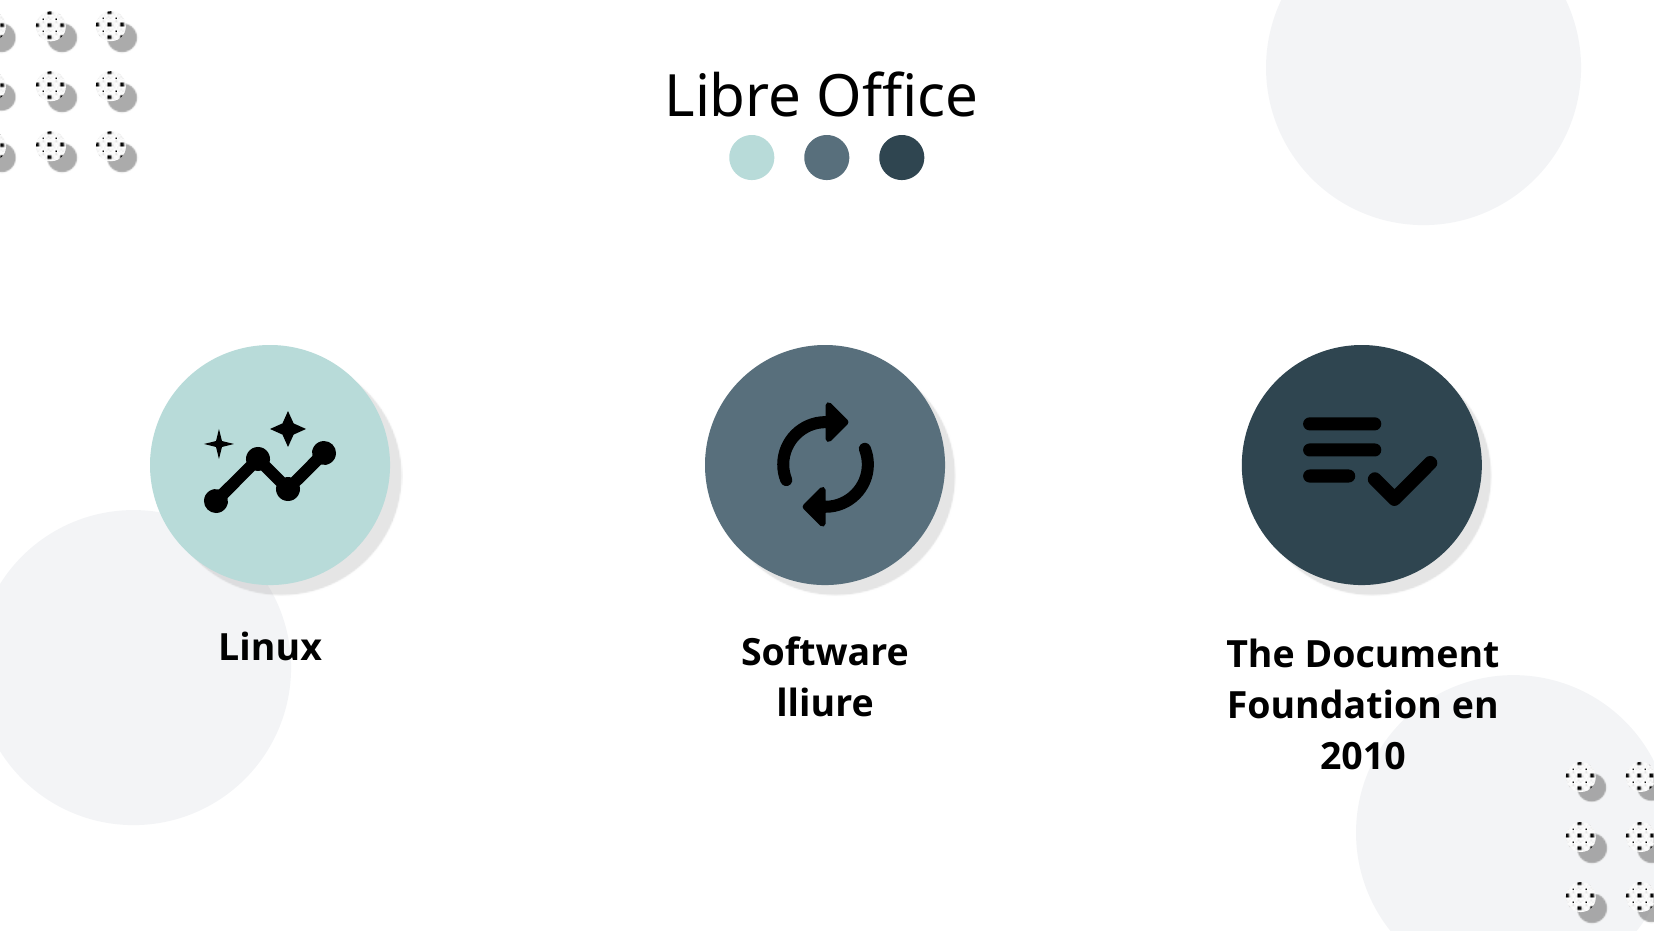

Libre Office
Linux
Software lliure
The Document Foundation en 2010